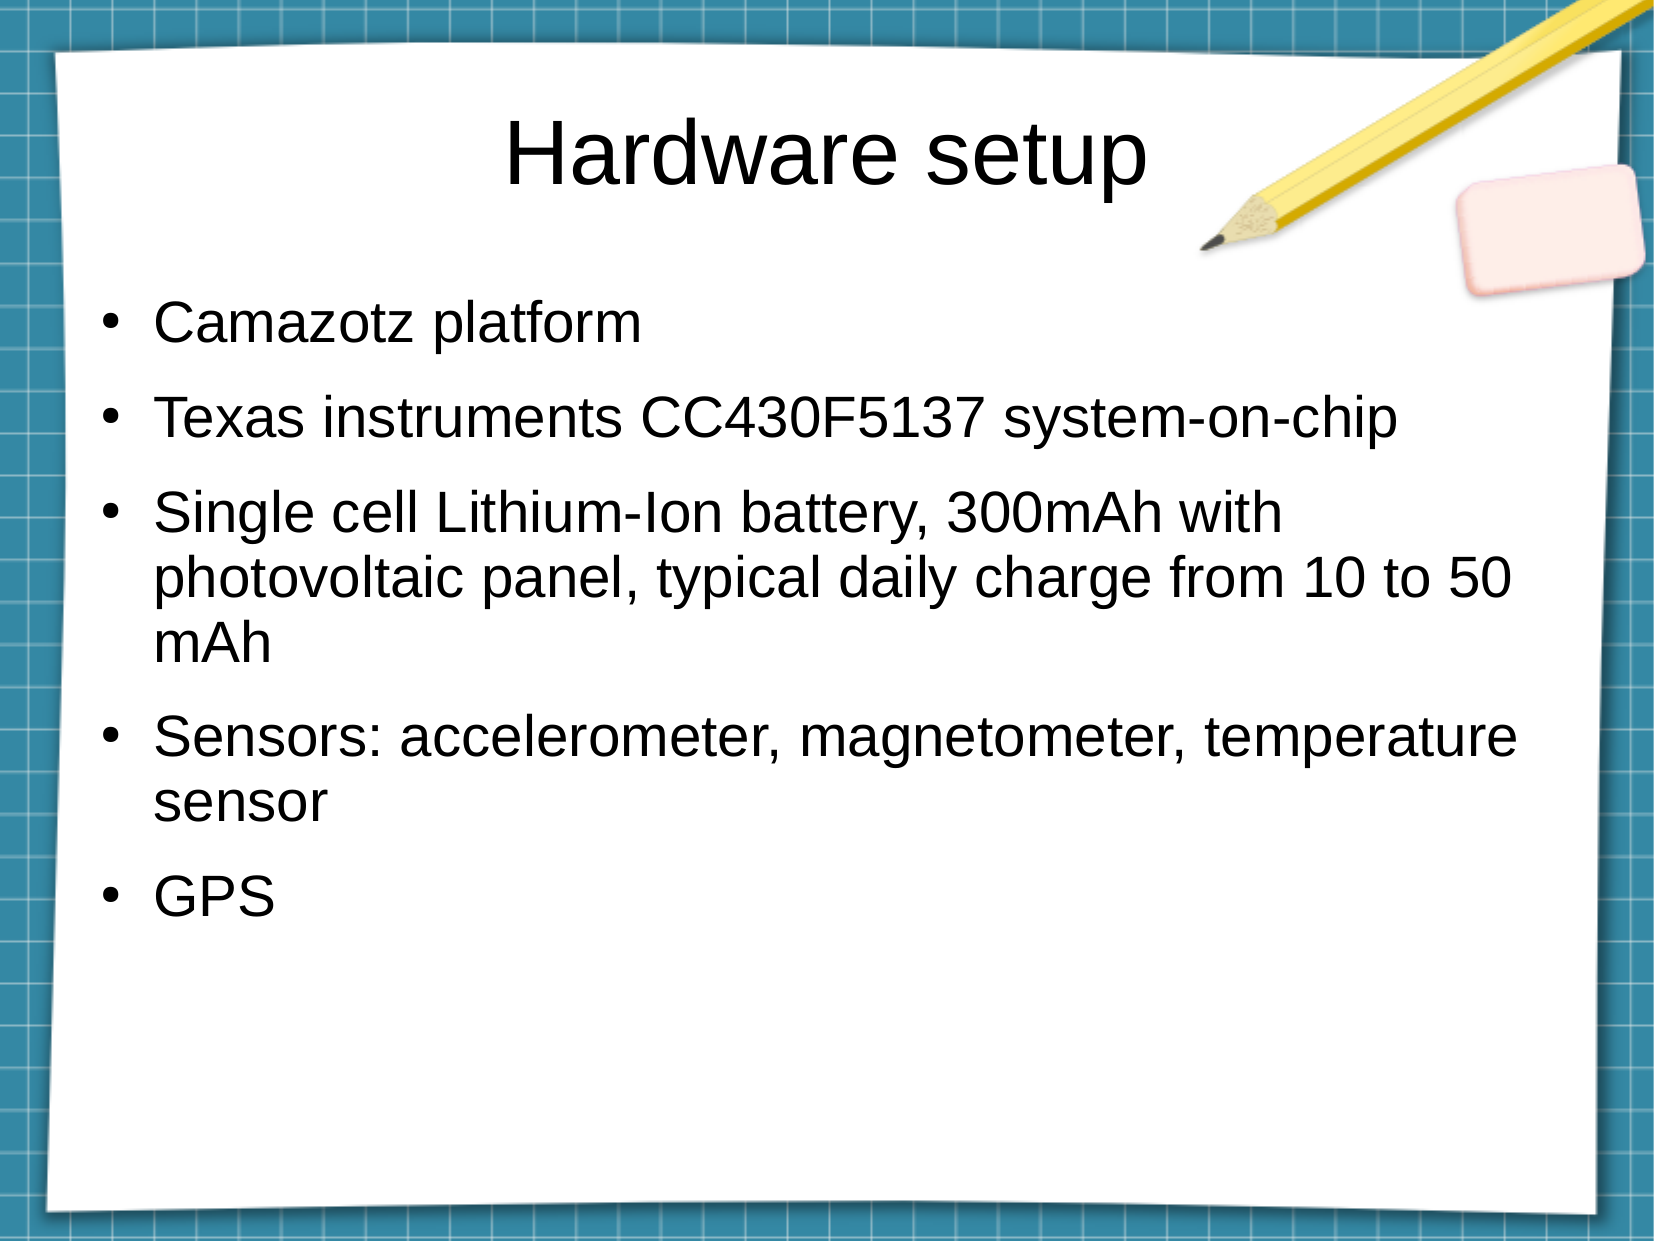

# Hardware setup
Camazotz platform
Texas instruments CC430F5137 system-on-chip
Single cell Lithium-Ion battery, 300mAh with photovoltaic panel, typical daily charge from 10 to 50 mAh
Sensors: accelerometer, magnetometer, temperature sensor
GPS